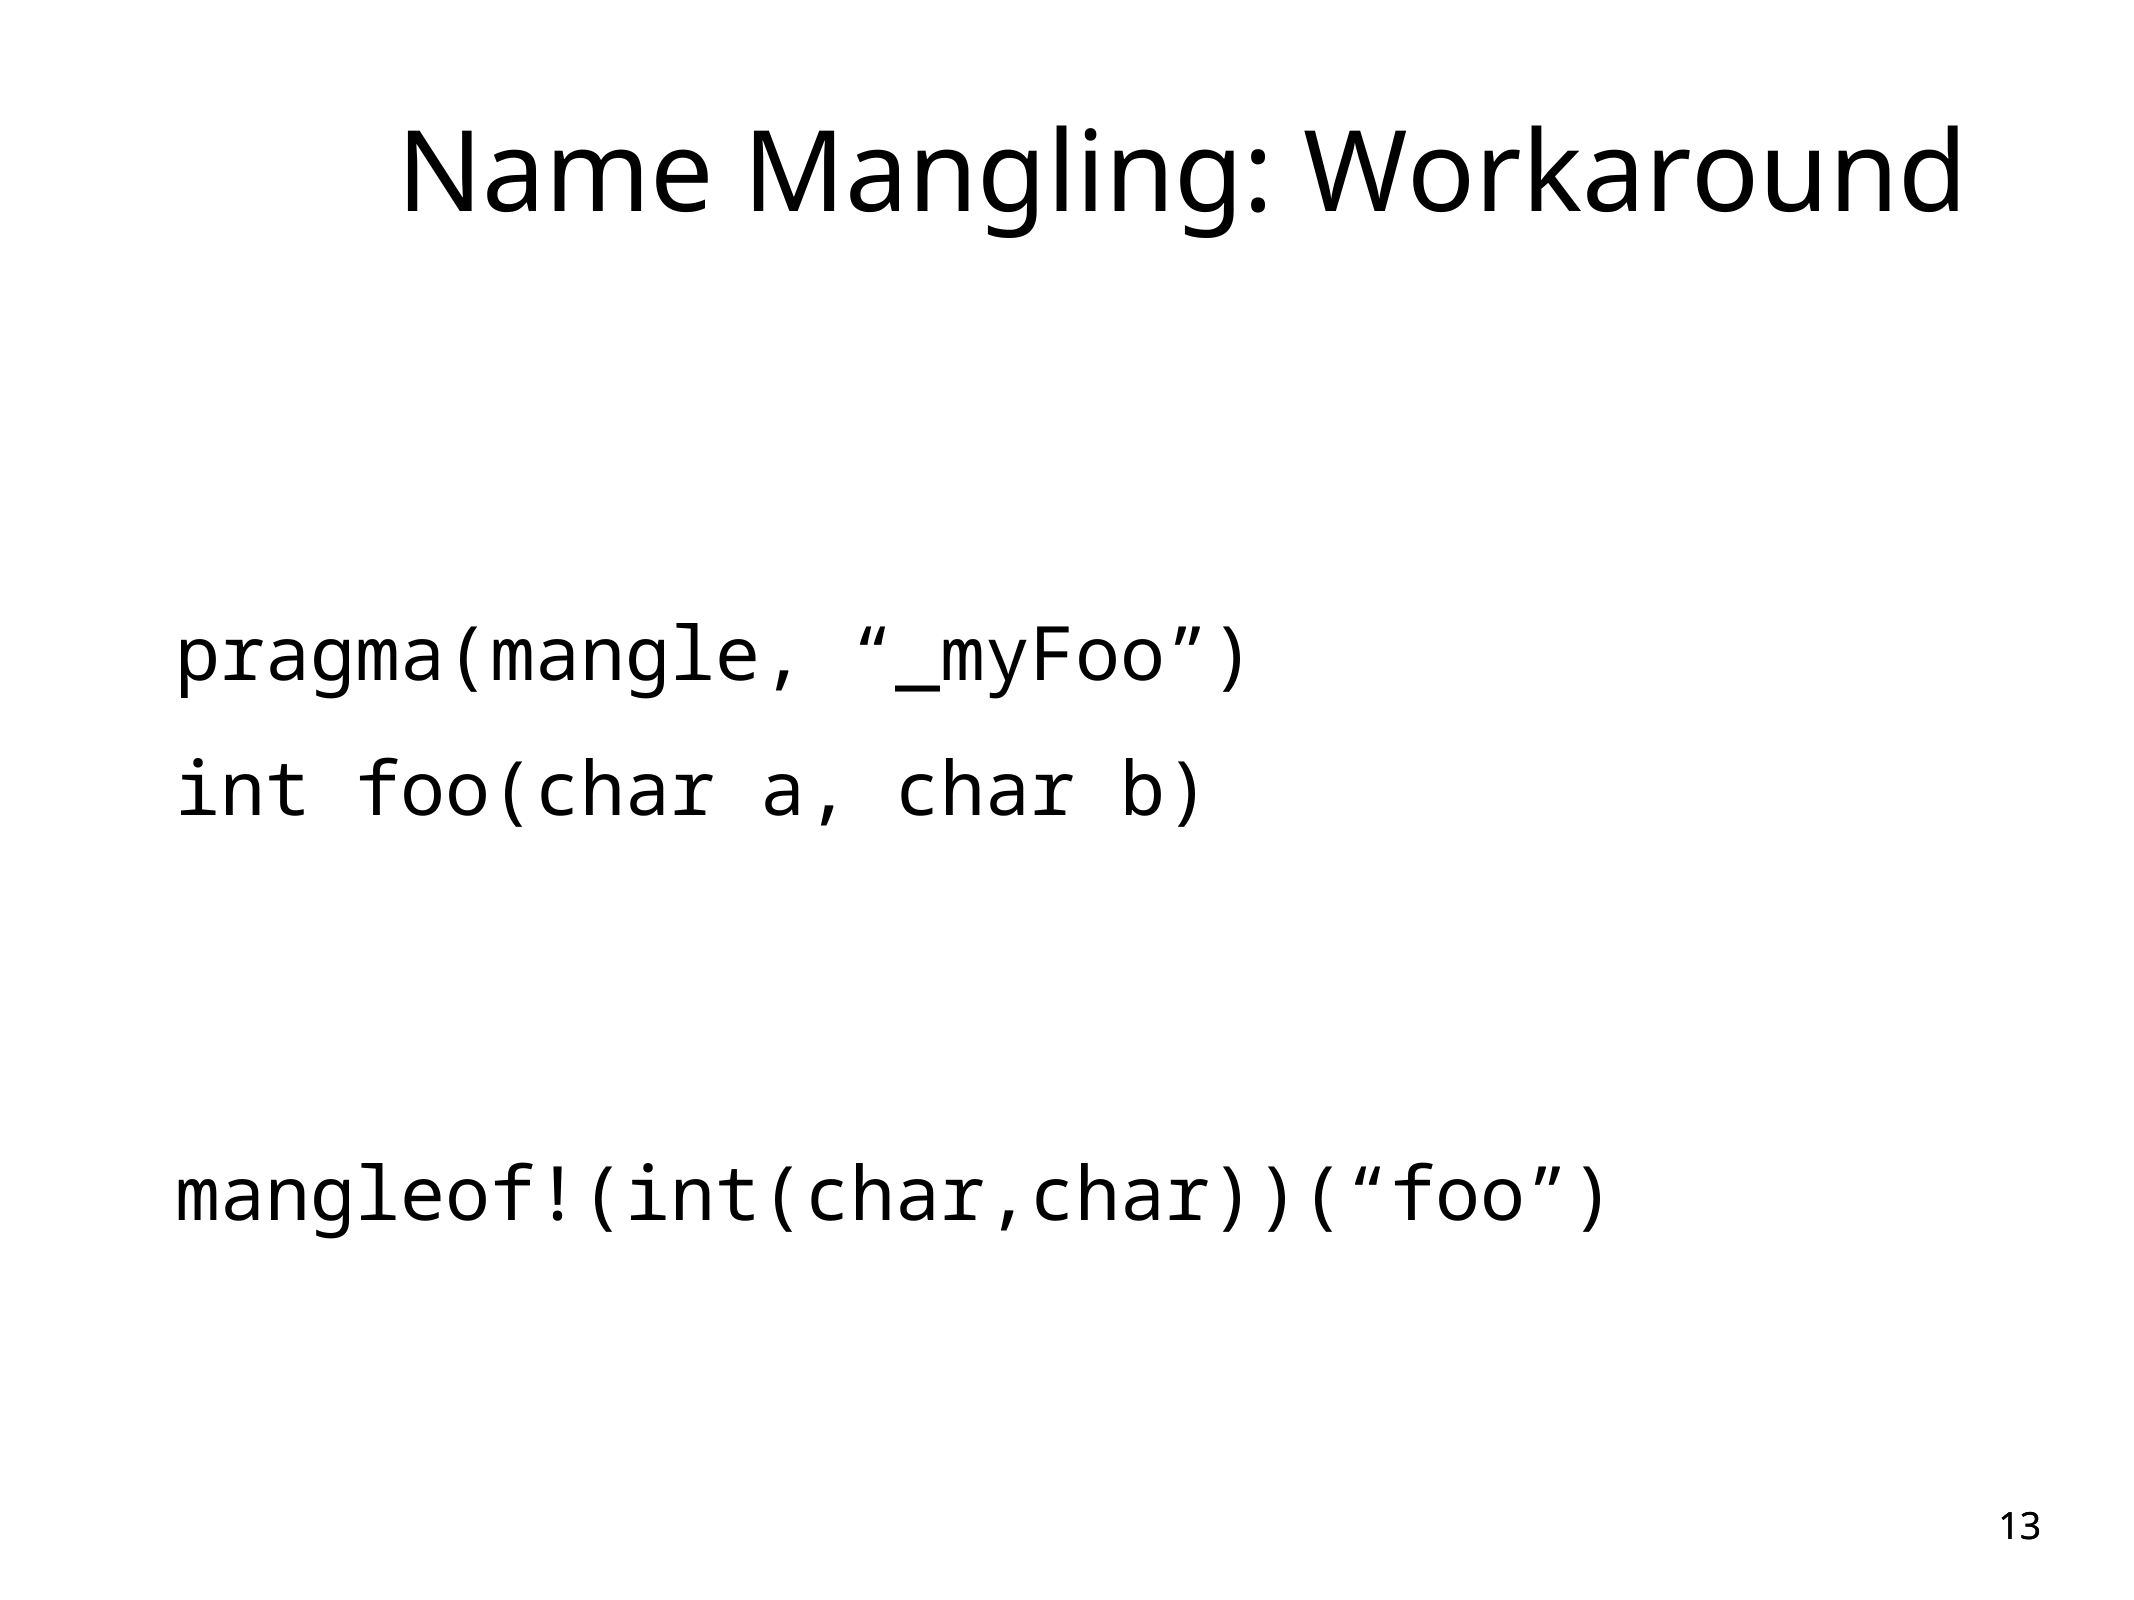

# Name Mangling: Workaround
pragma(mangle, “_myFoo”)
int foo(char a, char b)
mangleof!(int(char,char))(“foo”)
13